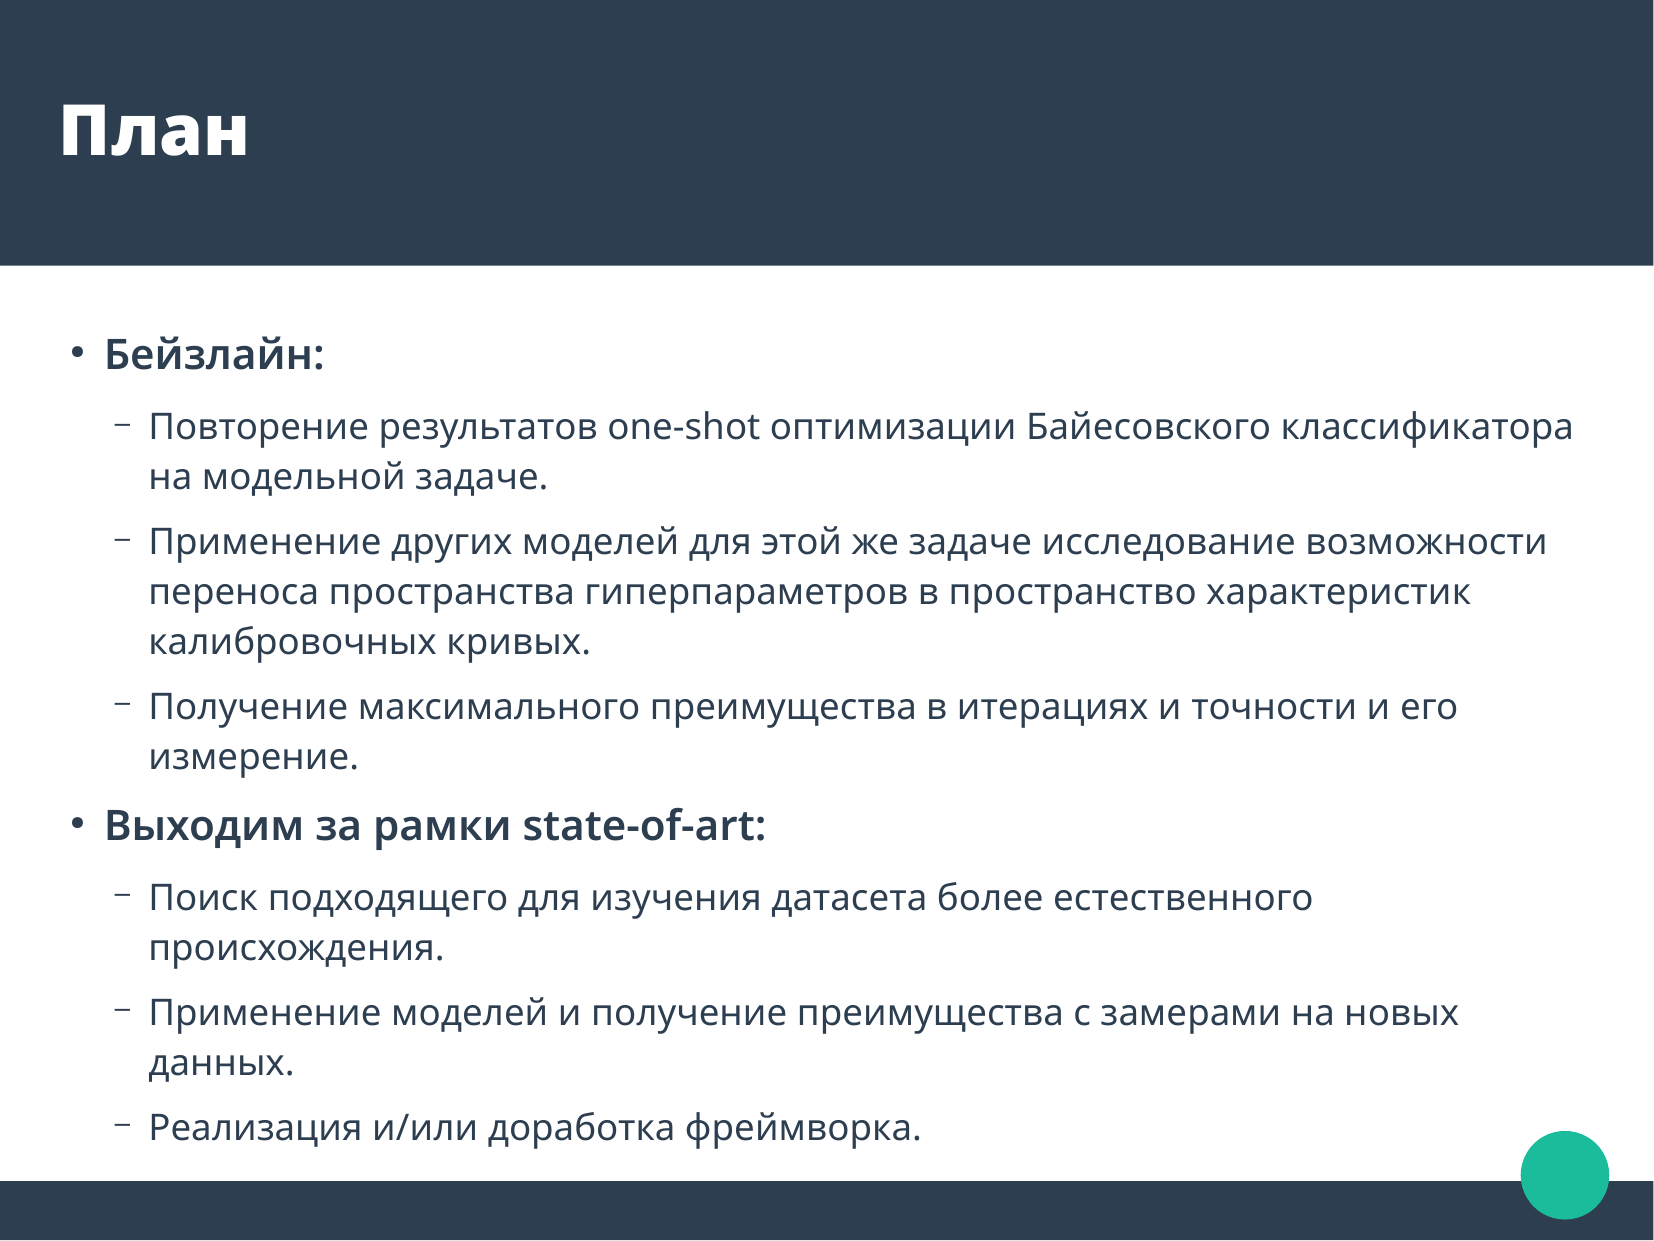

# План
Бейзлайн:
Повторение результатов one-shot оптимизации Байесовского классификатора на модельной задаче.
Применение других моделей для этой же задаче исследование возможности переноса пространства гиперпараметров в пространство характеристик калибровочных кривых.
Получение максимального преимущества в итерациях и точности и его измерение.
Выходим за рамки state-of-art:
Поиск подходящего для изучения датасета более естественного происхождения.
Применение моделей и получение преимущества с замерами на новых данных.
Реализация и/или доработка фреймворка.